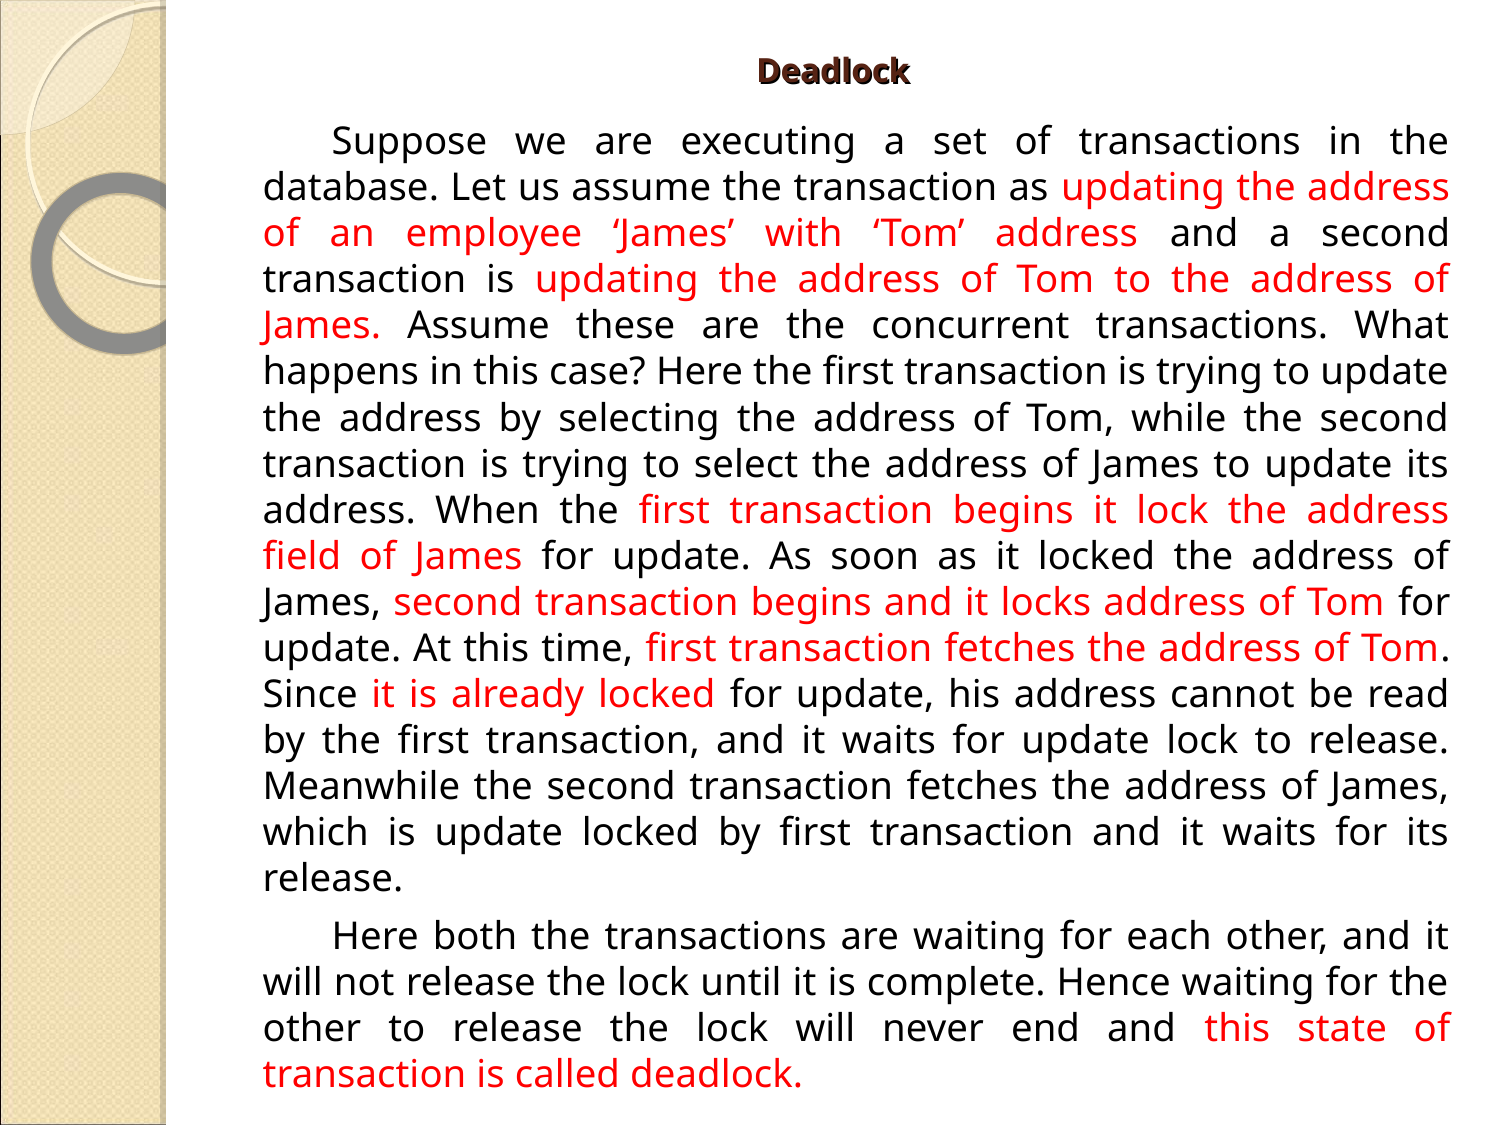

# Deadlock
	Suppose we are executing a set of transactions in the database. Let us assume the transaction as updating the address of an employee ‘James’ with ‘Tom’ address and a second transaction is updating the address of Tom to the address of James. Assume these are the concurrent transactions. What happens in this case? Here the first transaction is trying to update the address by selecting the address of Tom, while the second transaction is trying to select the address of James to update its address. When the first transaction begins it lock the address field of James for update. As soon as it locked the address of James, second transaction begins and it locks address of Tom for update. At this time, first transaction fetches the address of Tom. Since it is already locked for update, his address cannot be read by the first transaction, and it waits for update lock to release. Meanwhile the second transaction fetches the address of James, which is update locked by first transaction and it waits for its release.
	Here both the transactions are waiting for each other, and it will not release the lock until it is complete. Hence waiting for the other to release the lock will never end and this state of transaction is called deadlock.